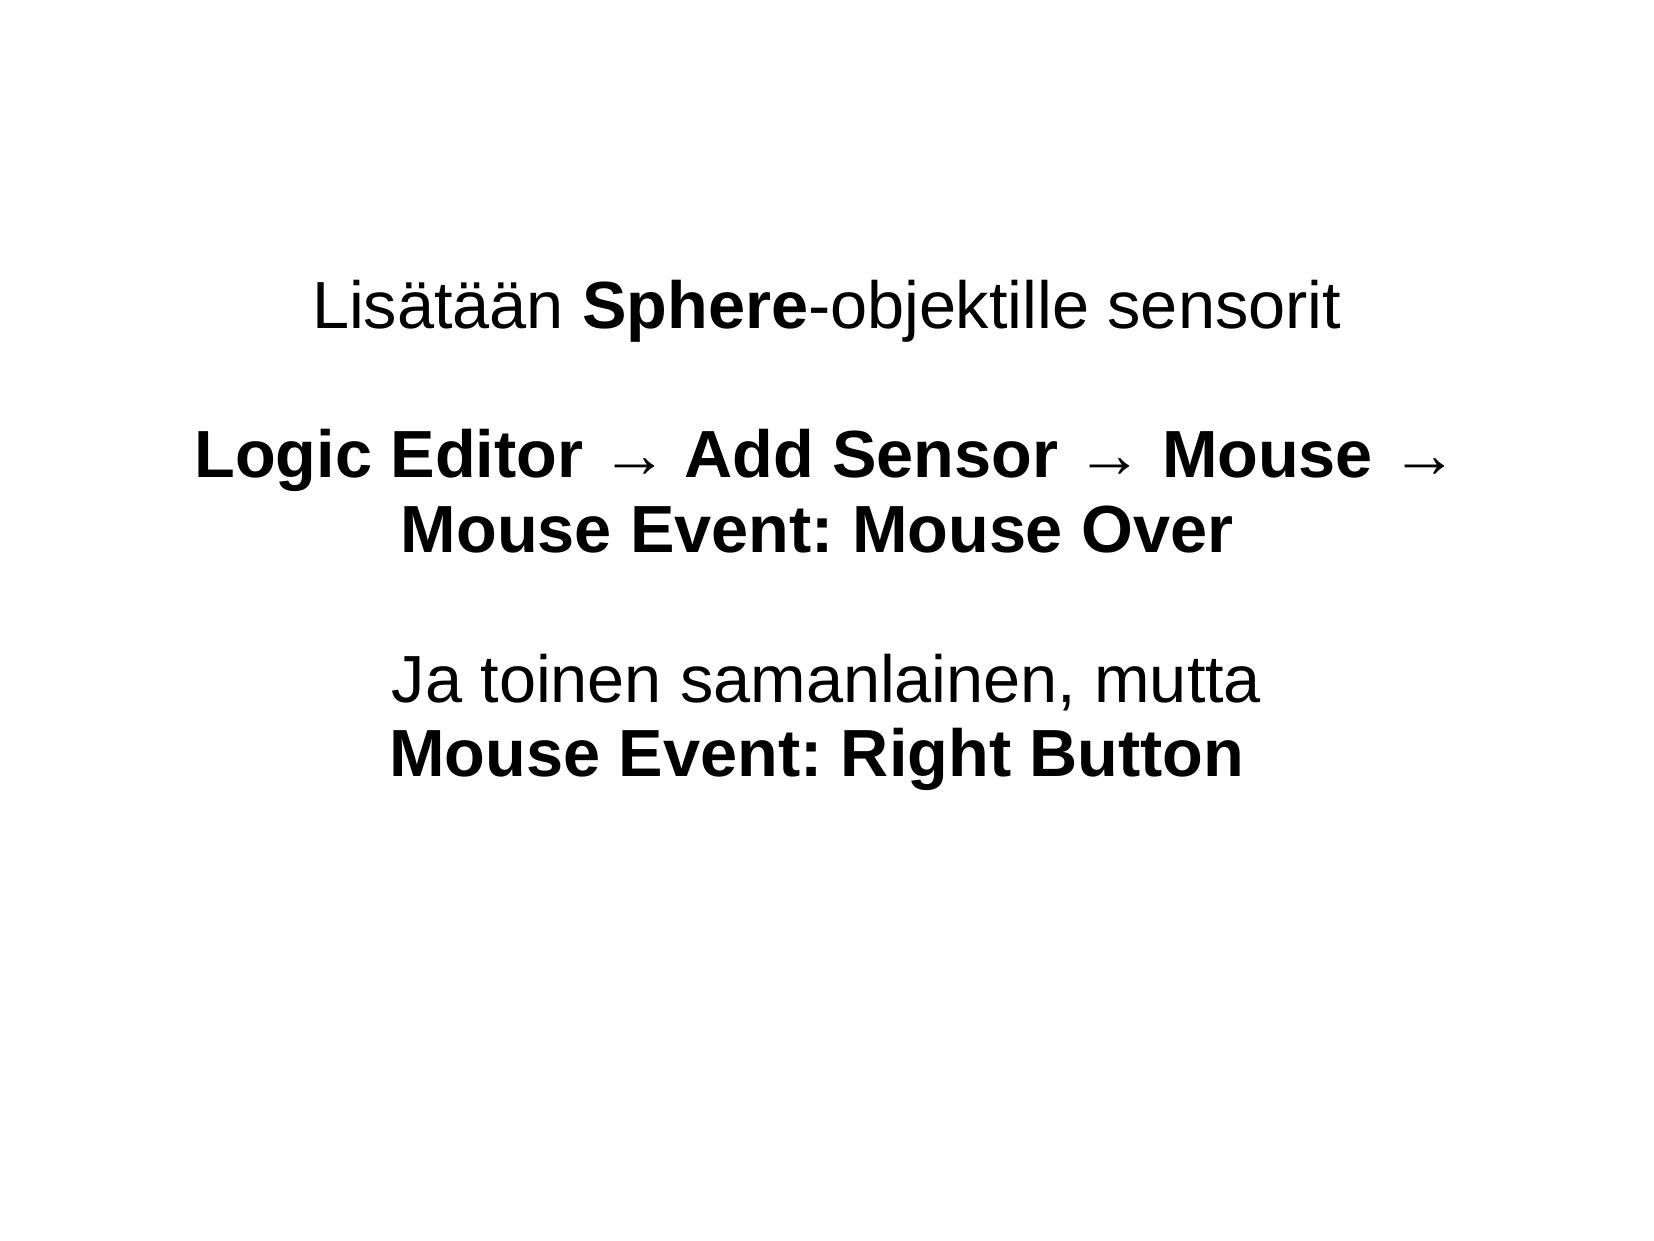

# Lisätään Sphere-objektille sensorit
Logic Editor → Add Sensor → Mouse → Mouse Event: Mouse Over
Ja toinen samanlainen, mutta
Mouse Event: Right Button